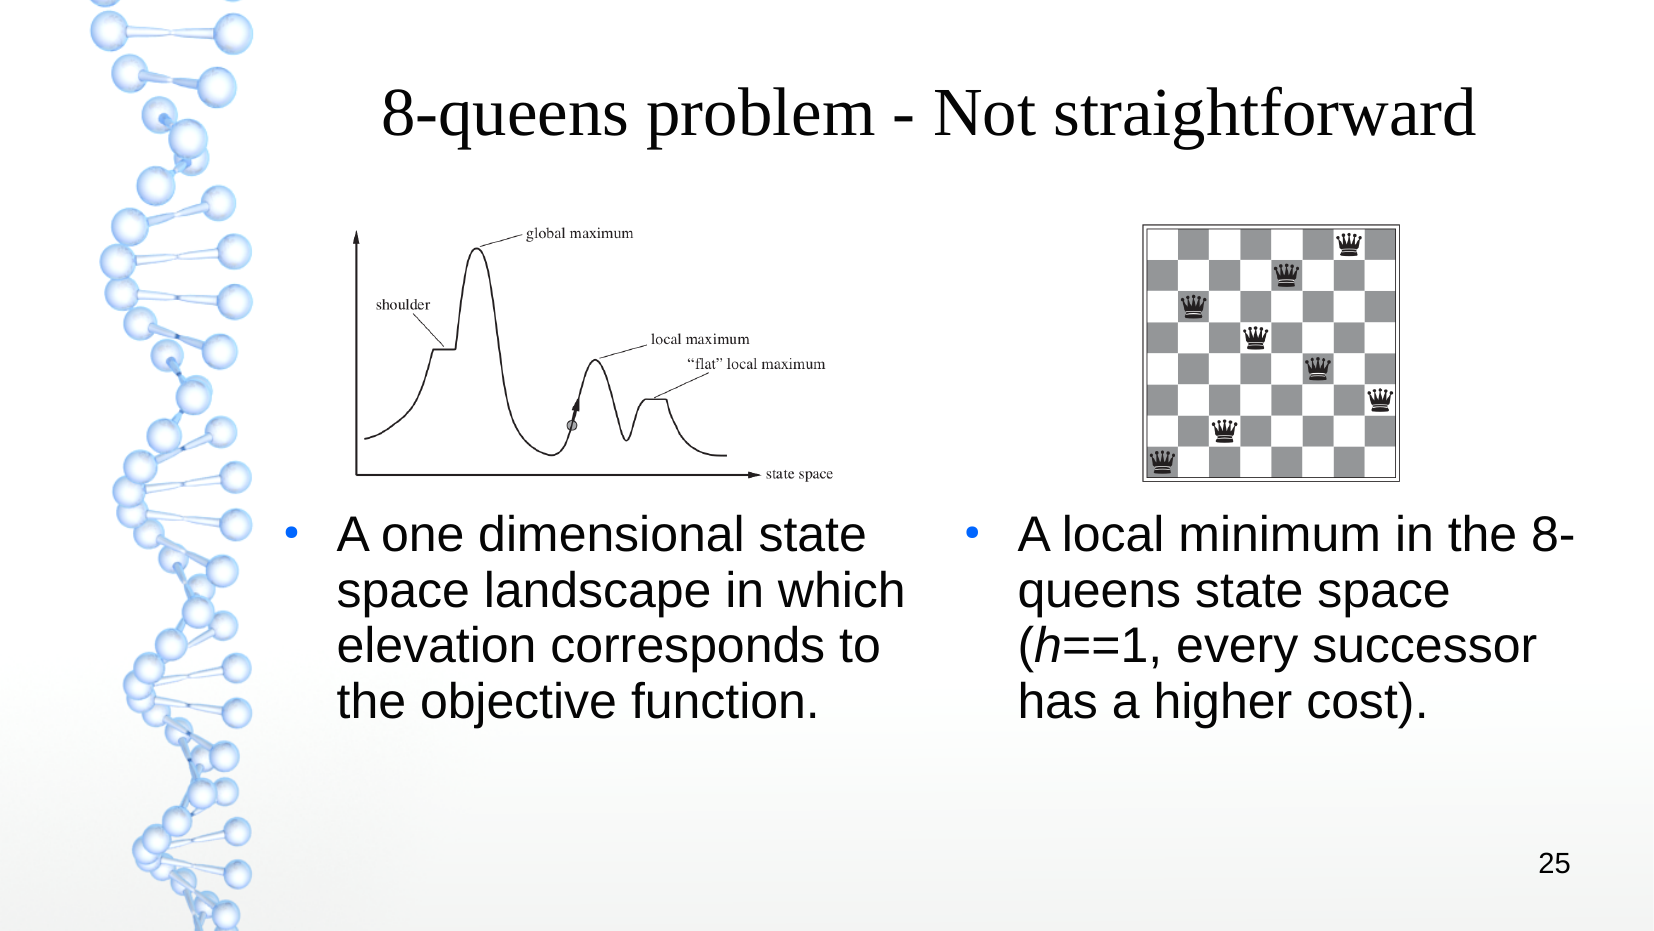

# 8-queens problem - Not straightforward
A one dimensional state space landscape in which elevation corresponds to the objective function.
A local minimum in the 8-queens state space (h==1, every successor has a higher cost).
25